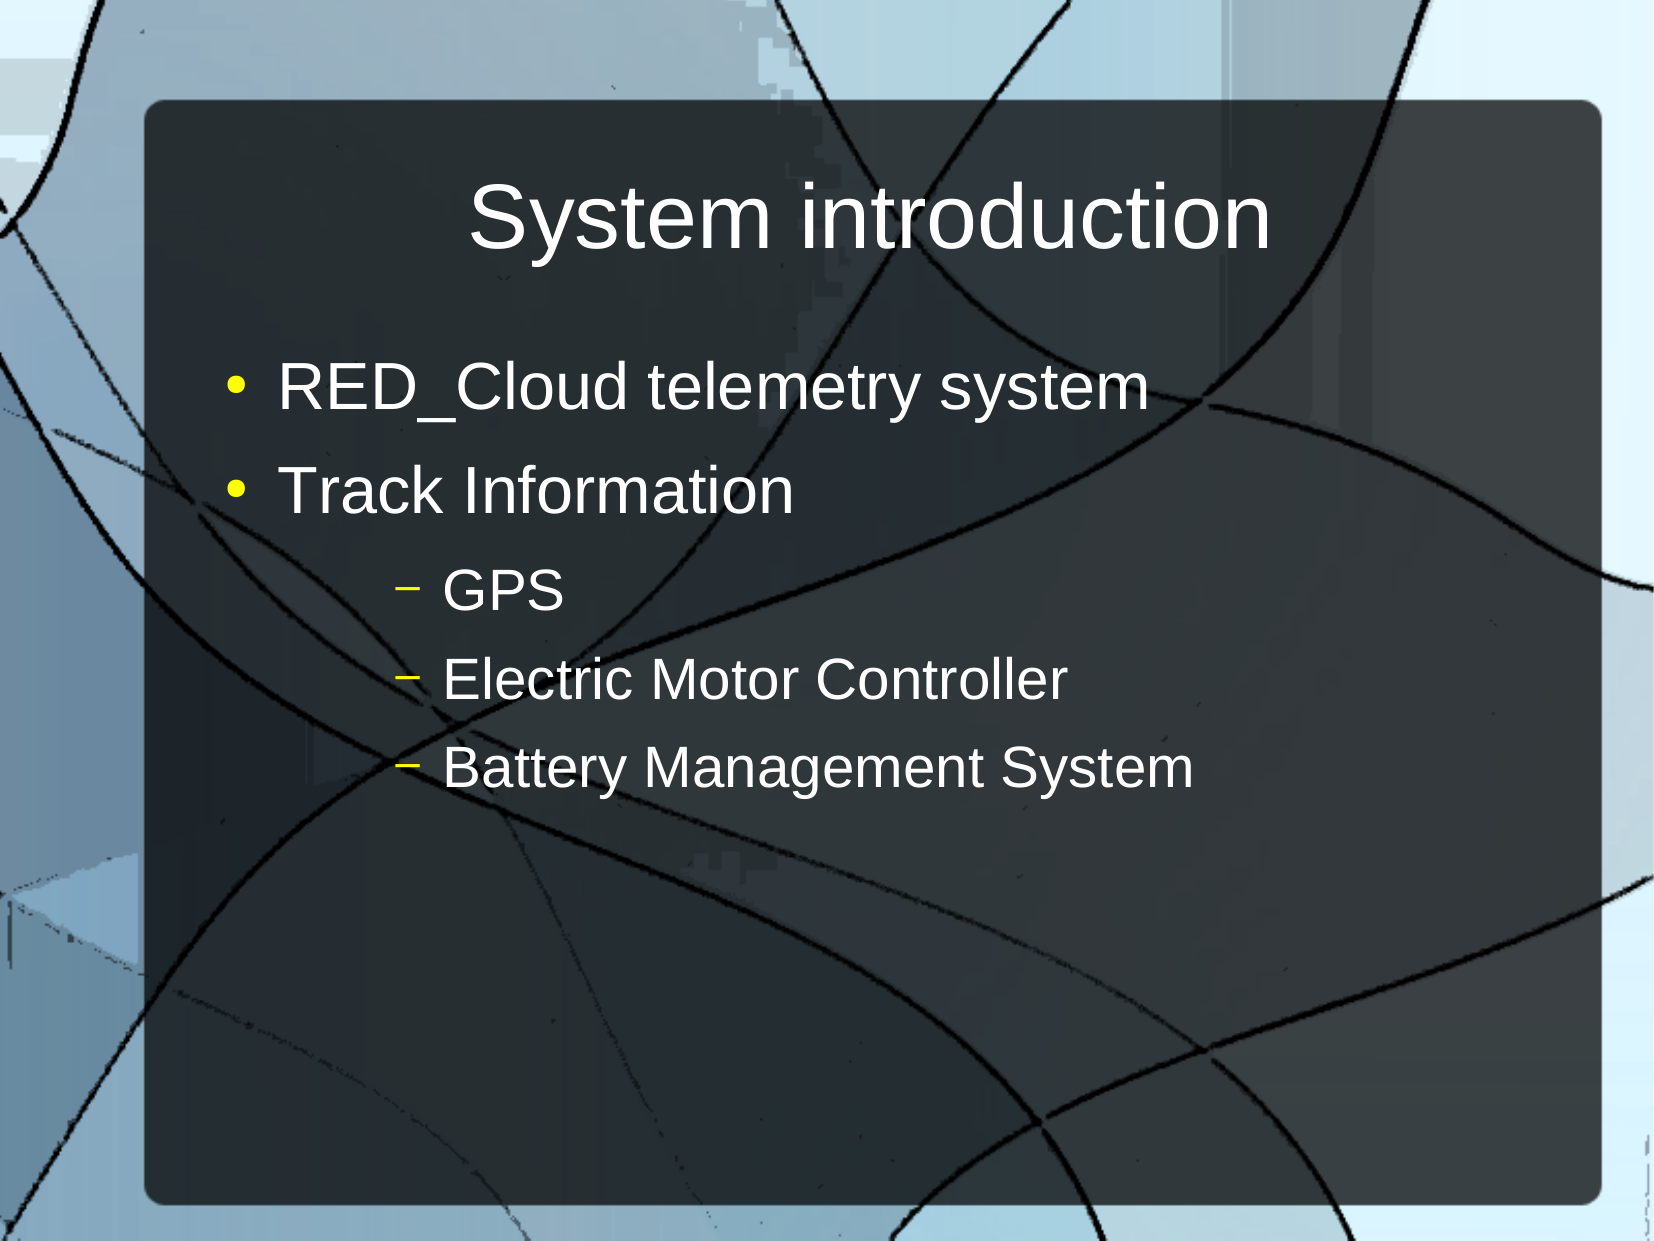

# System introduction
RED_Cloud telemetry system
Track Information
GPS
Electric Motor Controller
Battery Management System